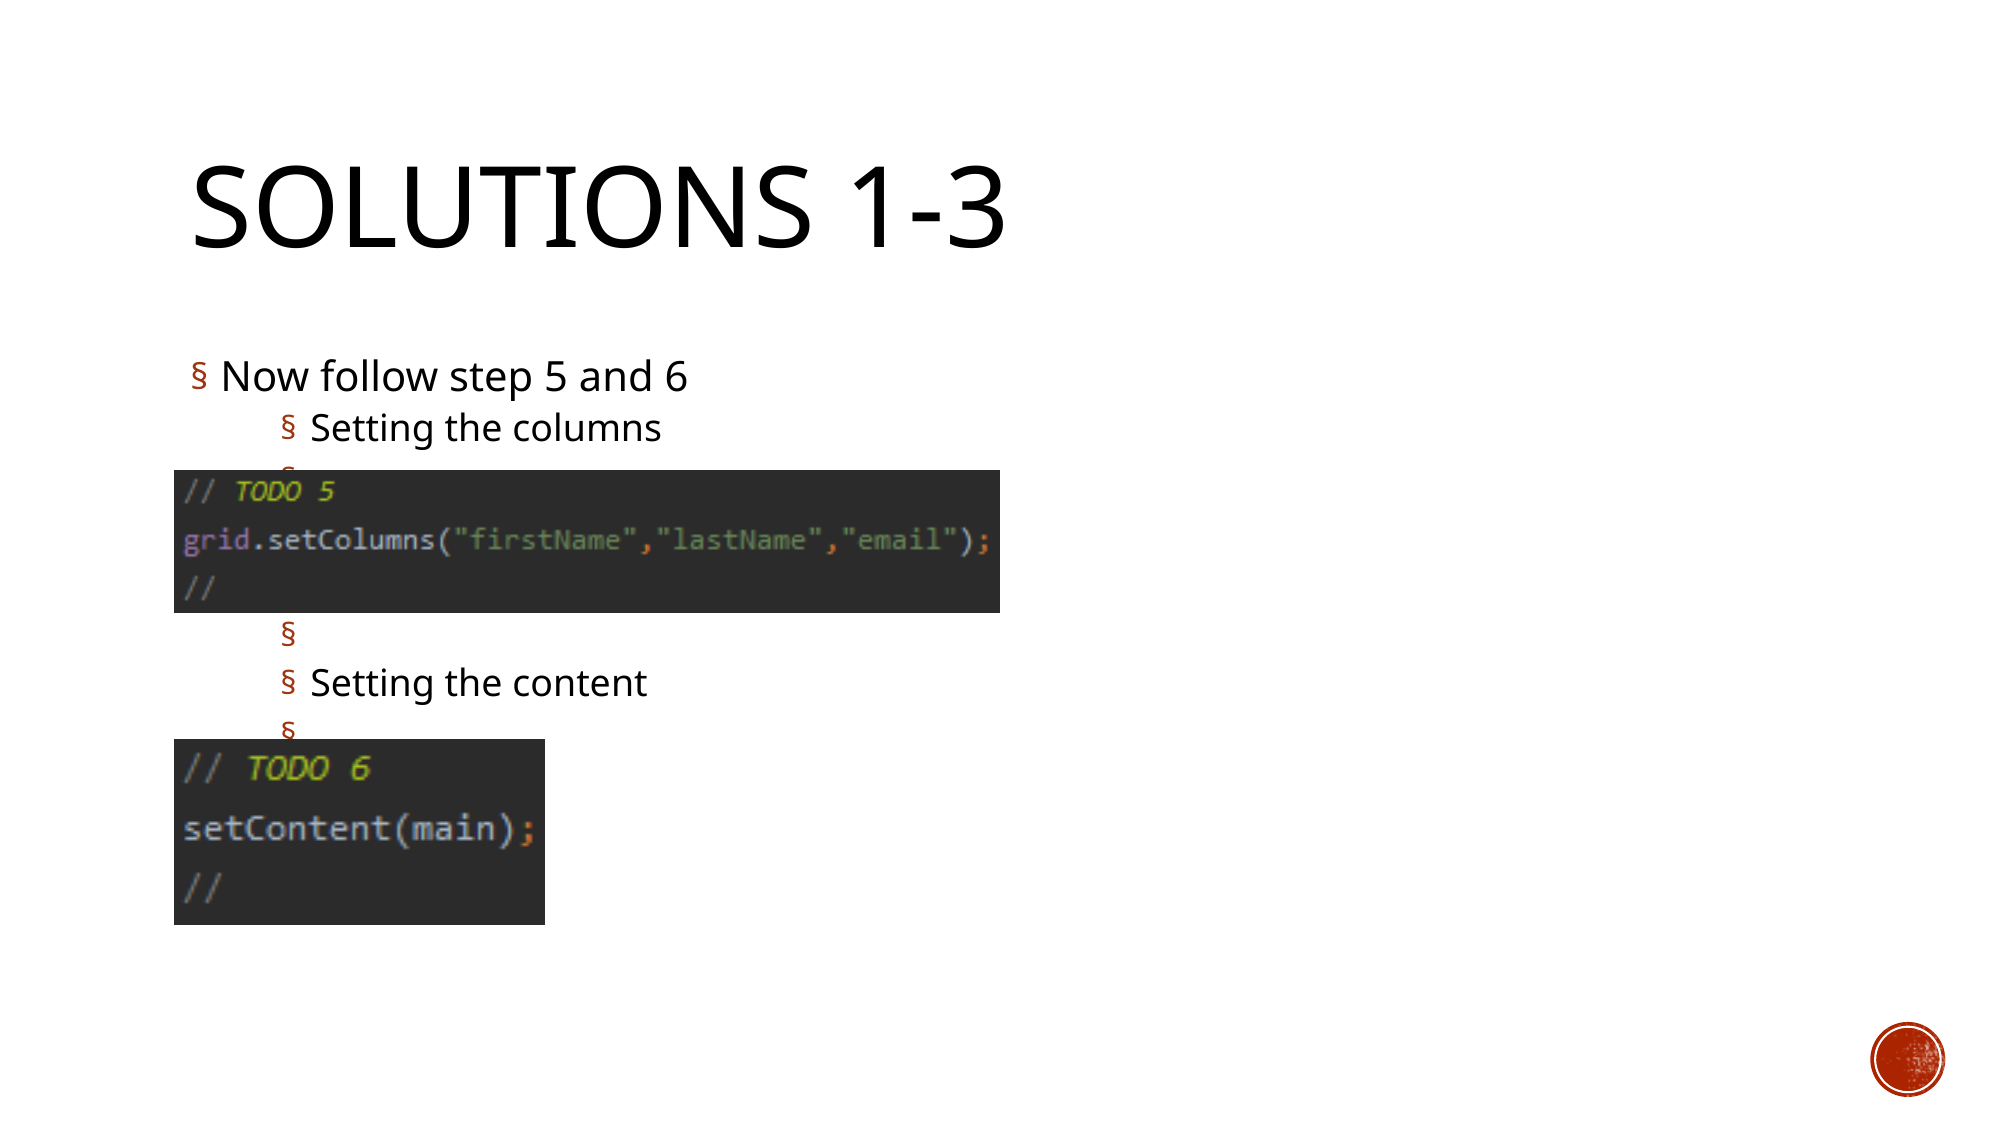

# Solutions 1-3
Now follow step 5 and 6
Setting the columns
Setting the content